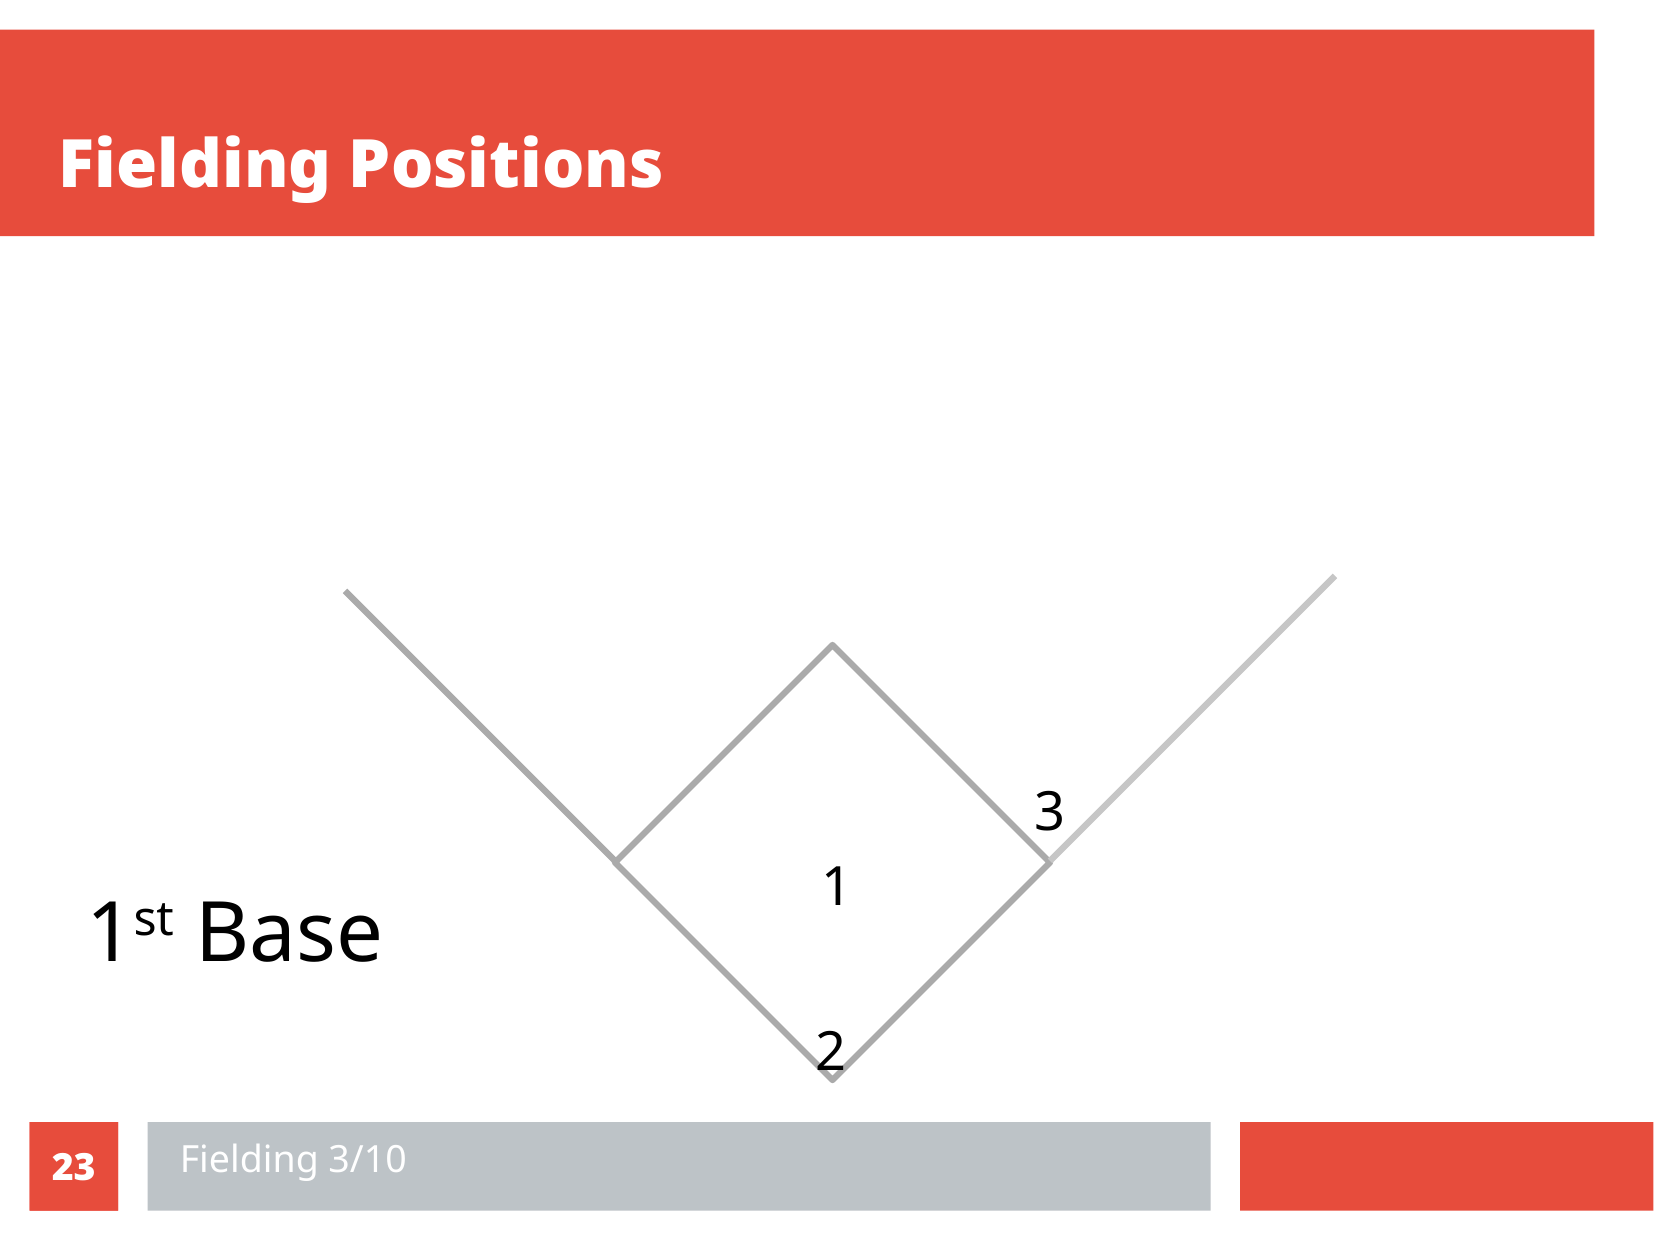

# Fielding Positions
3
1
1st Base
2
23
Fielding 3/10